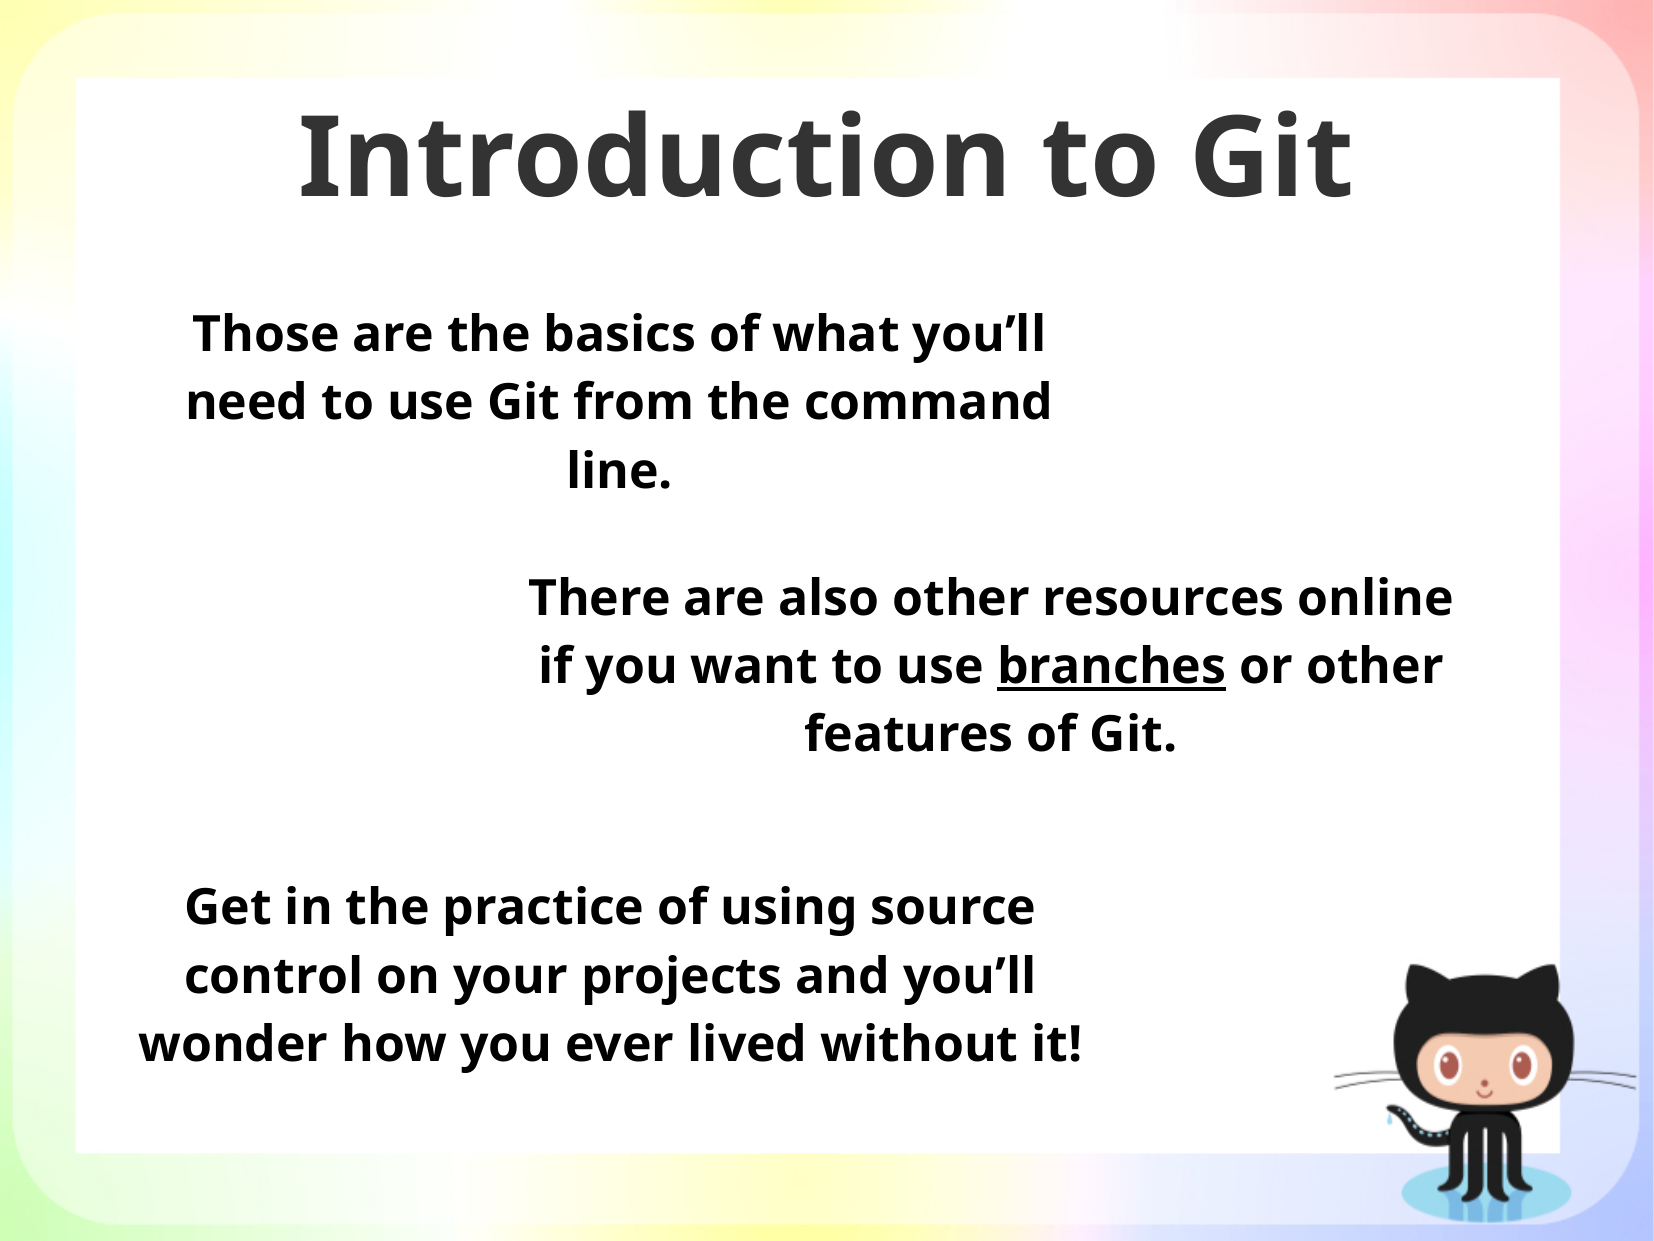

# Introduction to Git
Those are the basics of what you’ll need to use Git from the command line.
There are also other resources online if you want to use branches or other features of Git.
Get in the practice of using source control on your projects and you’ll wonder how you ever lived without it!